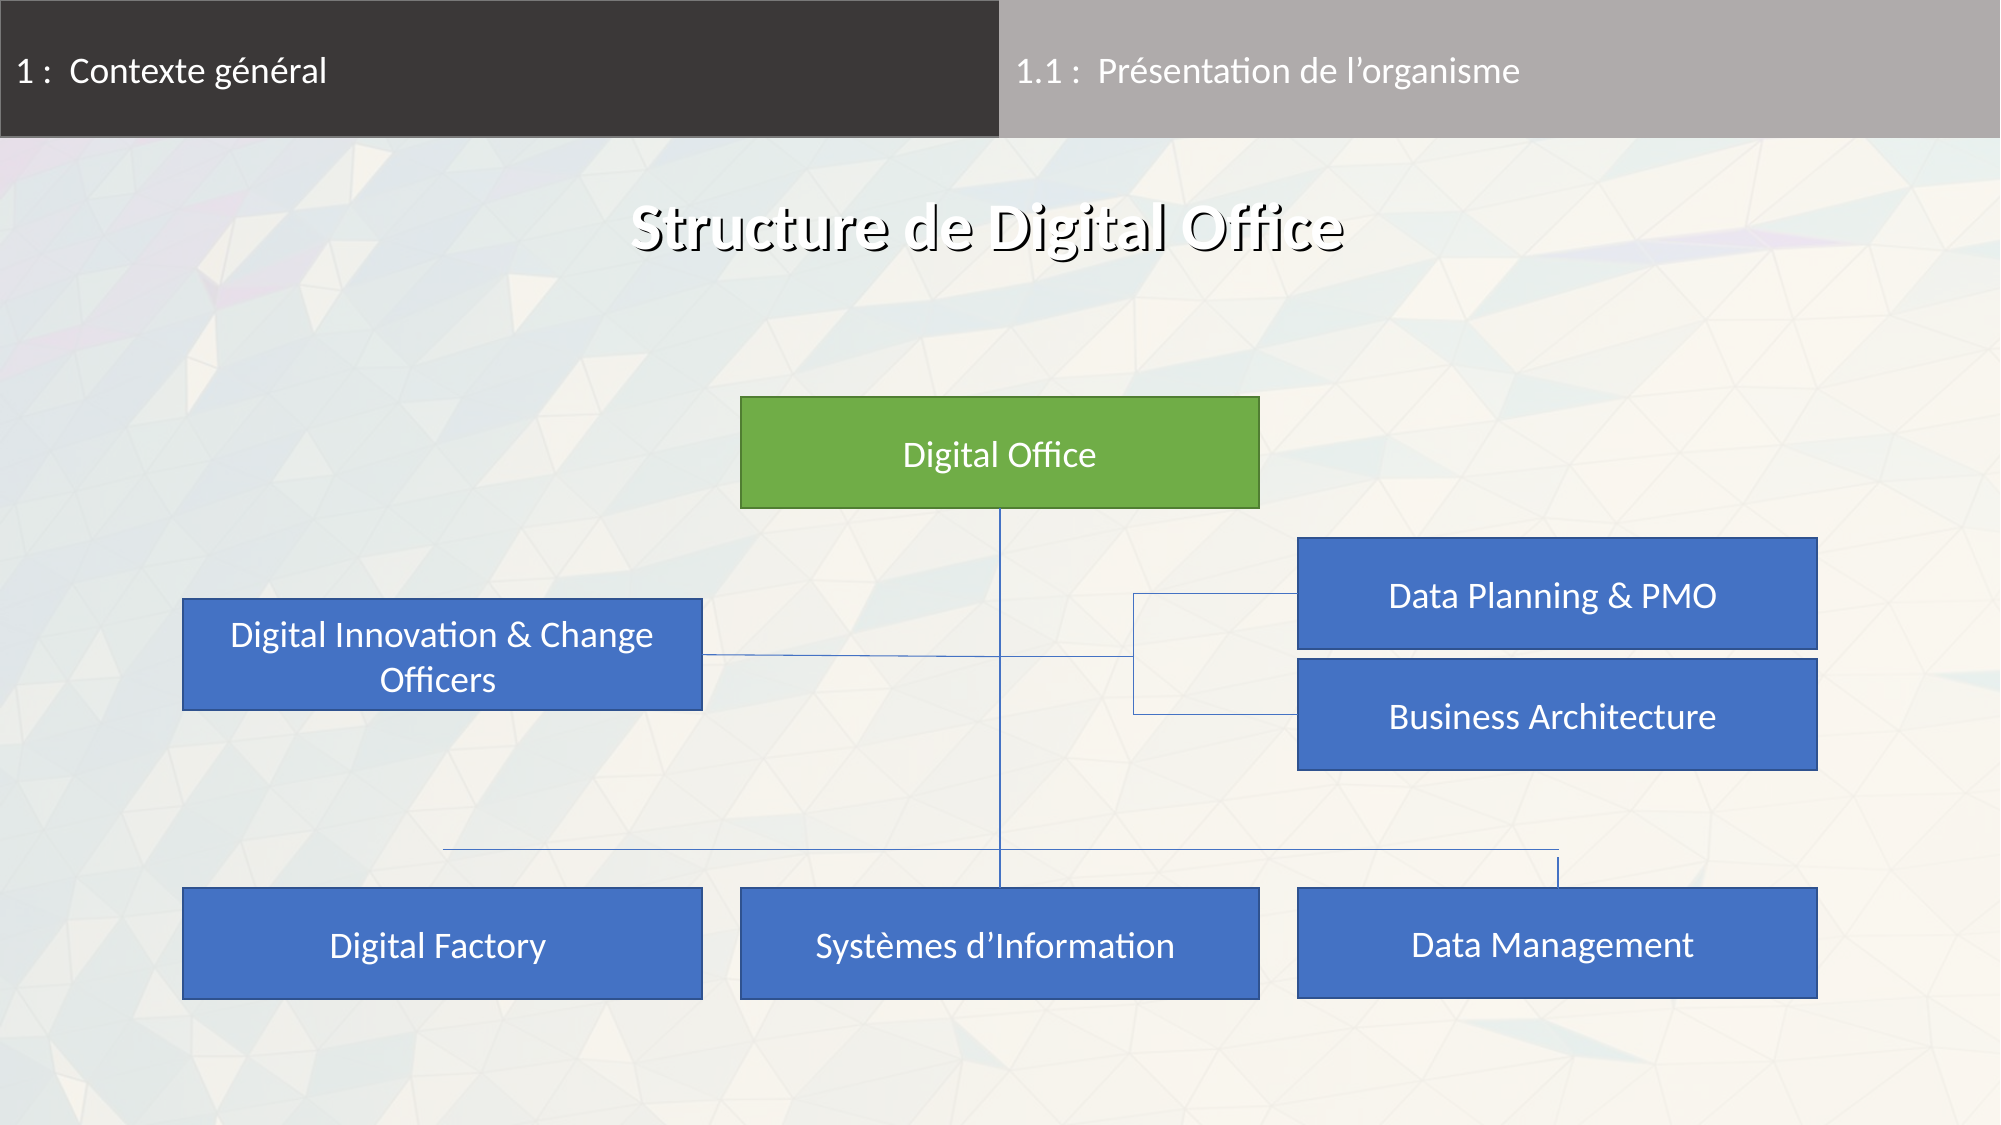

1 : Contexte général
1.1 : Présentation de l’organisme
Structure de Digital Office
Digital Office
Data Planning & PMO
Digital Innovation & Change Officers
Business Architecture
Data Management
Digital Factory
Systèmes d’Information